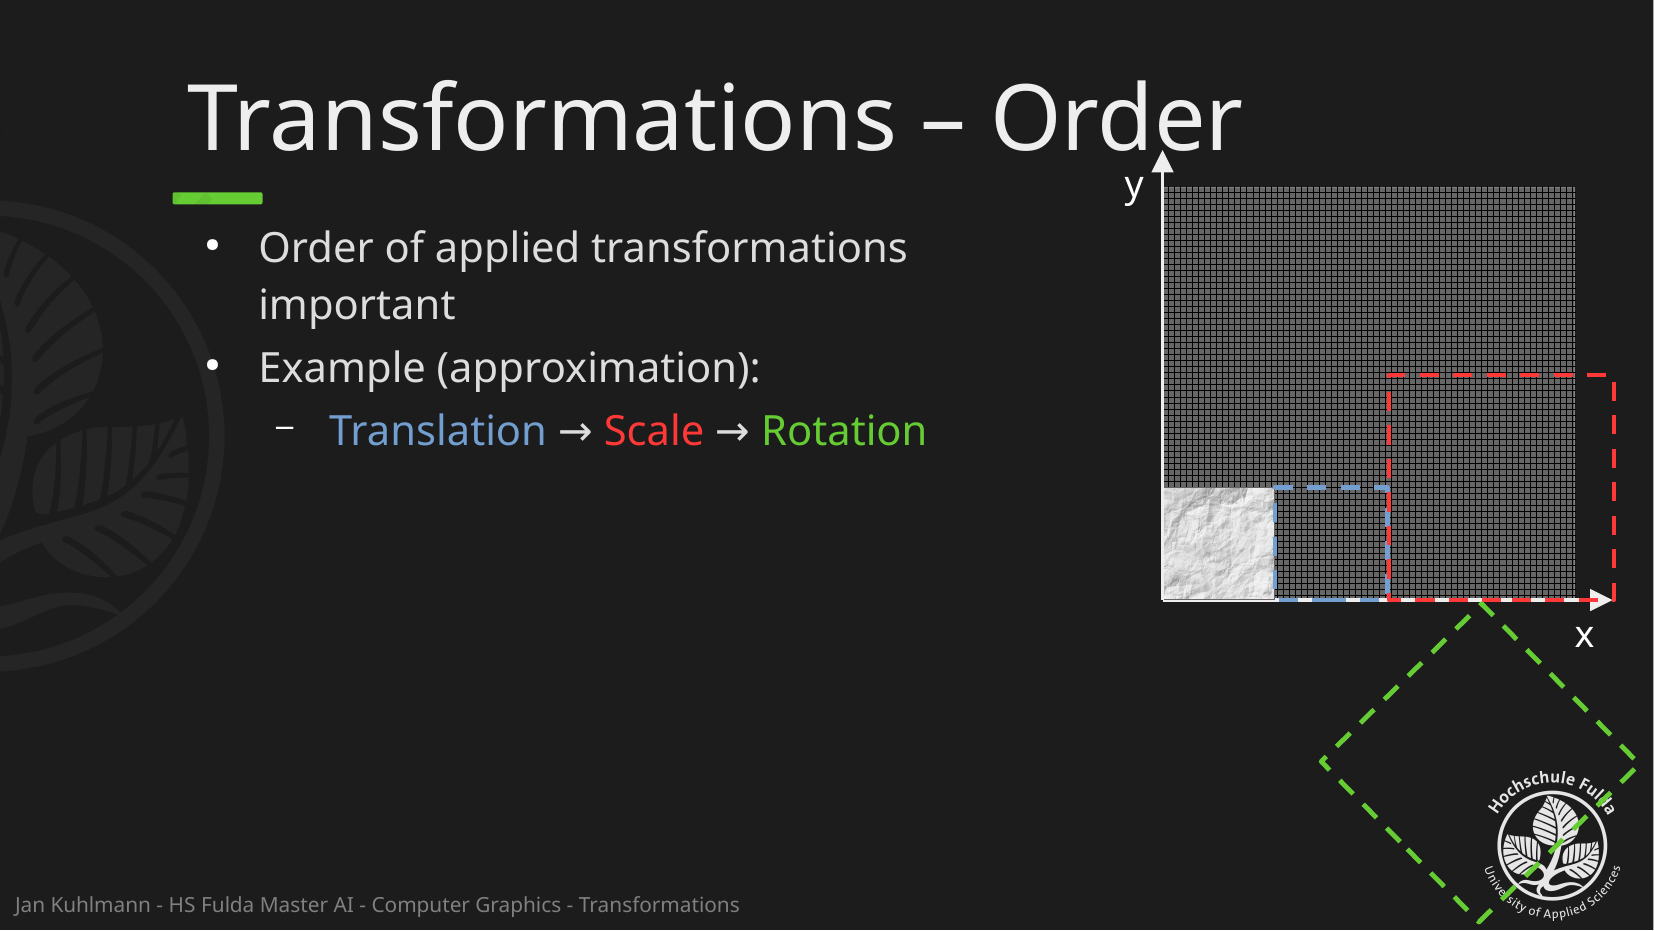

# Transformations – Order
y
Order of applied transformations important
Example (approximation):
Translation → Scale → Rotation
x
Jan Kuhlmann - HS Fulda Master AI - Computer Graphics - Transformations